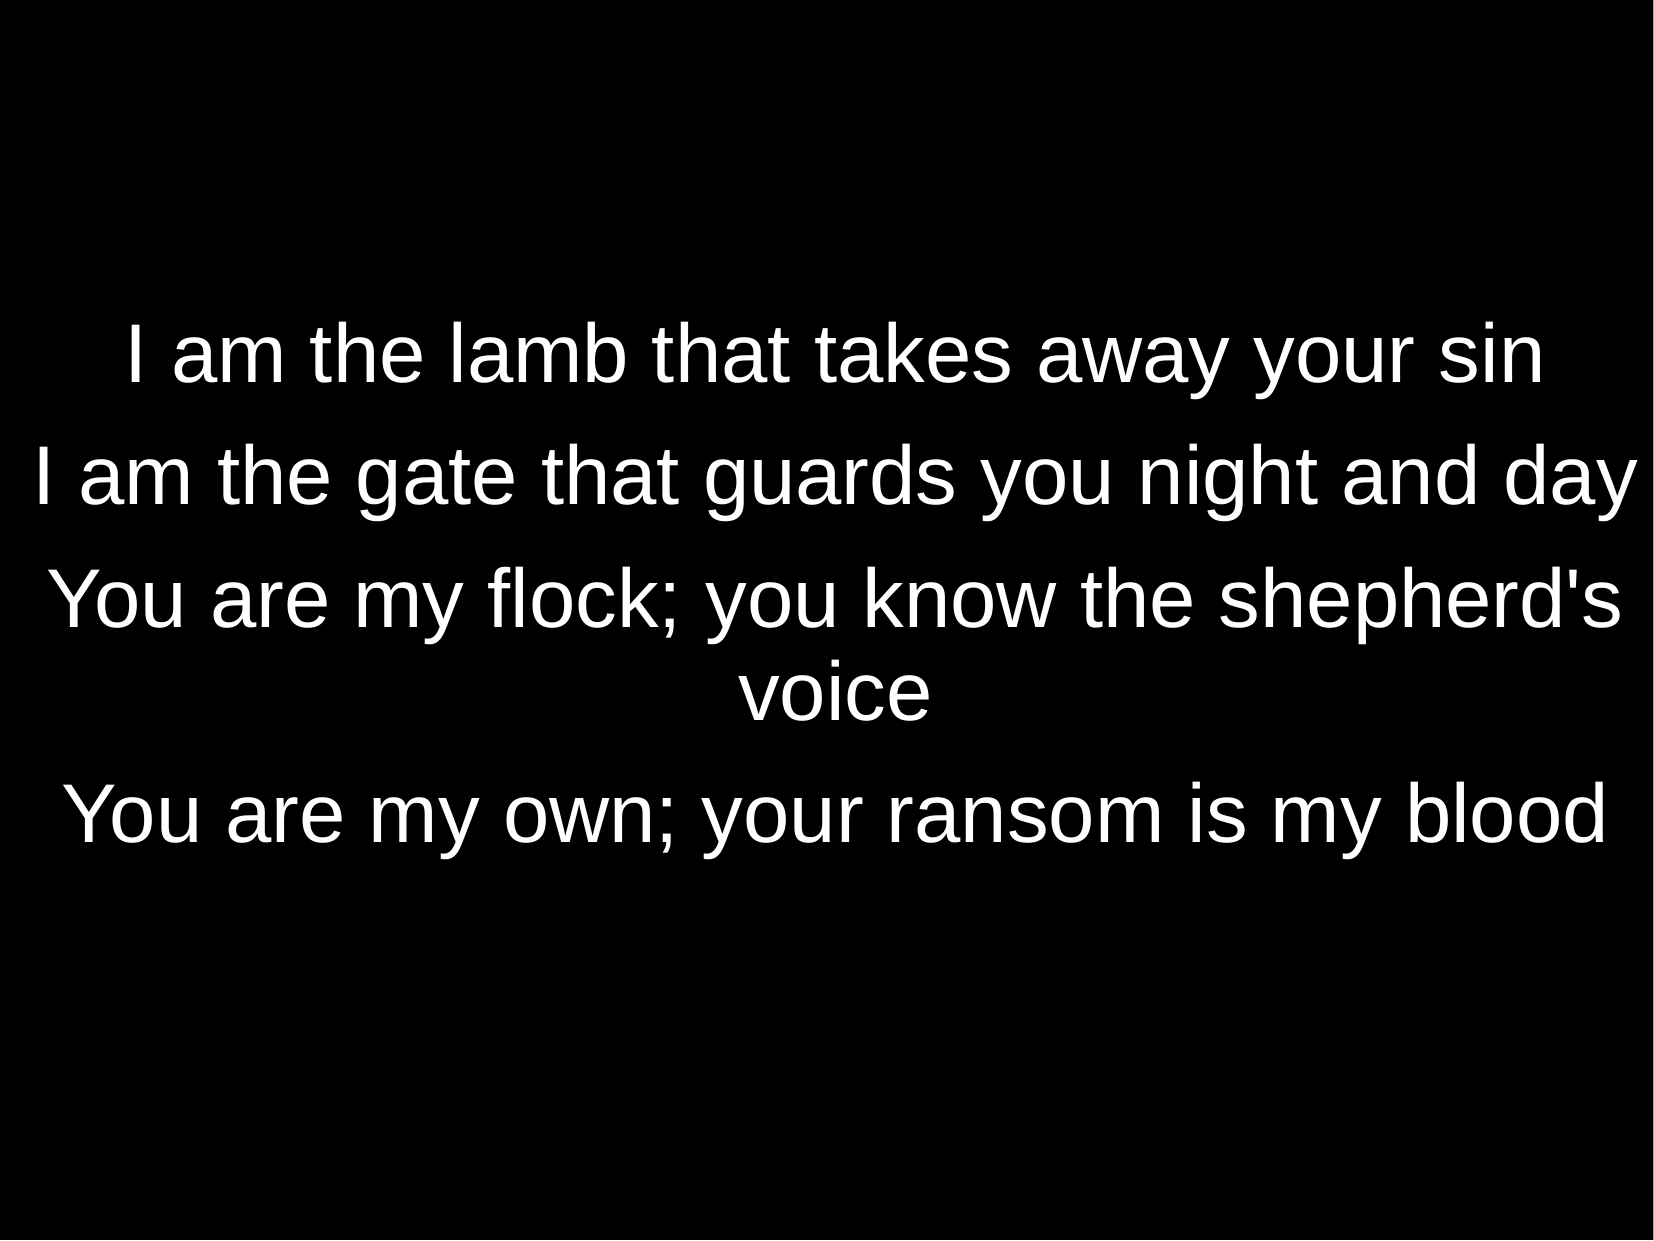

#
I am the lamb that takes away your sin
I am the gate that guards you night and day
You are my flock; you know the shepherd's voice
You are my own; your ransom is my blood